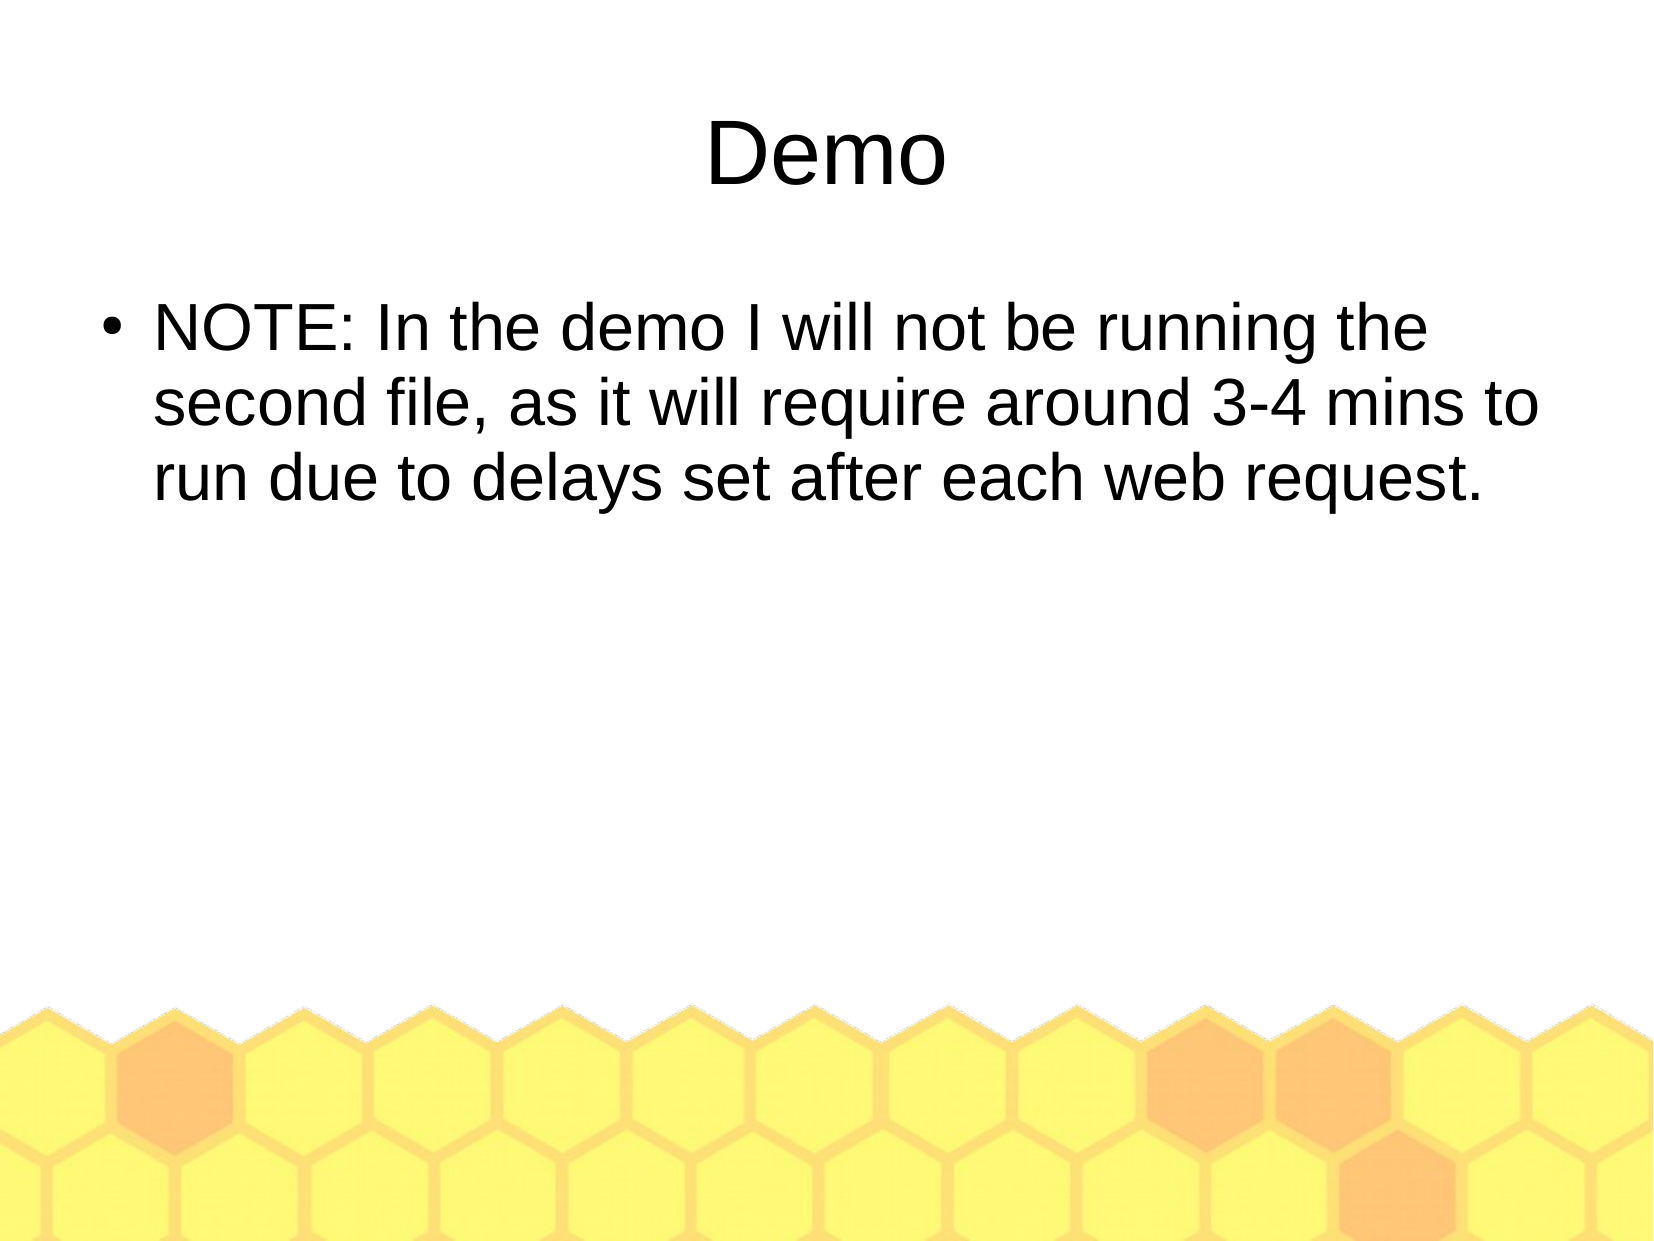

# Demo
NOTE: In the demo I will not be running the second file, as it will require around 3-4 mins to run due to delays set after each web request.